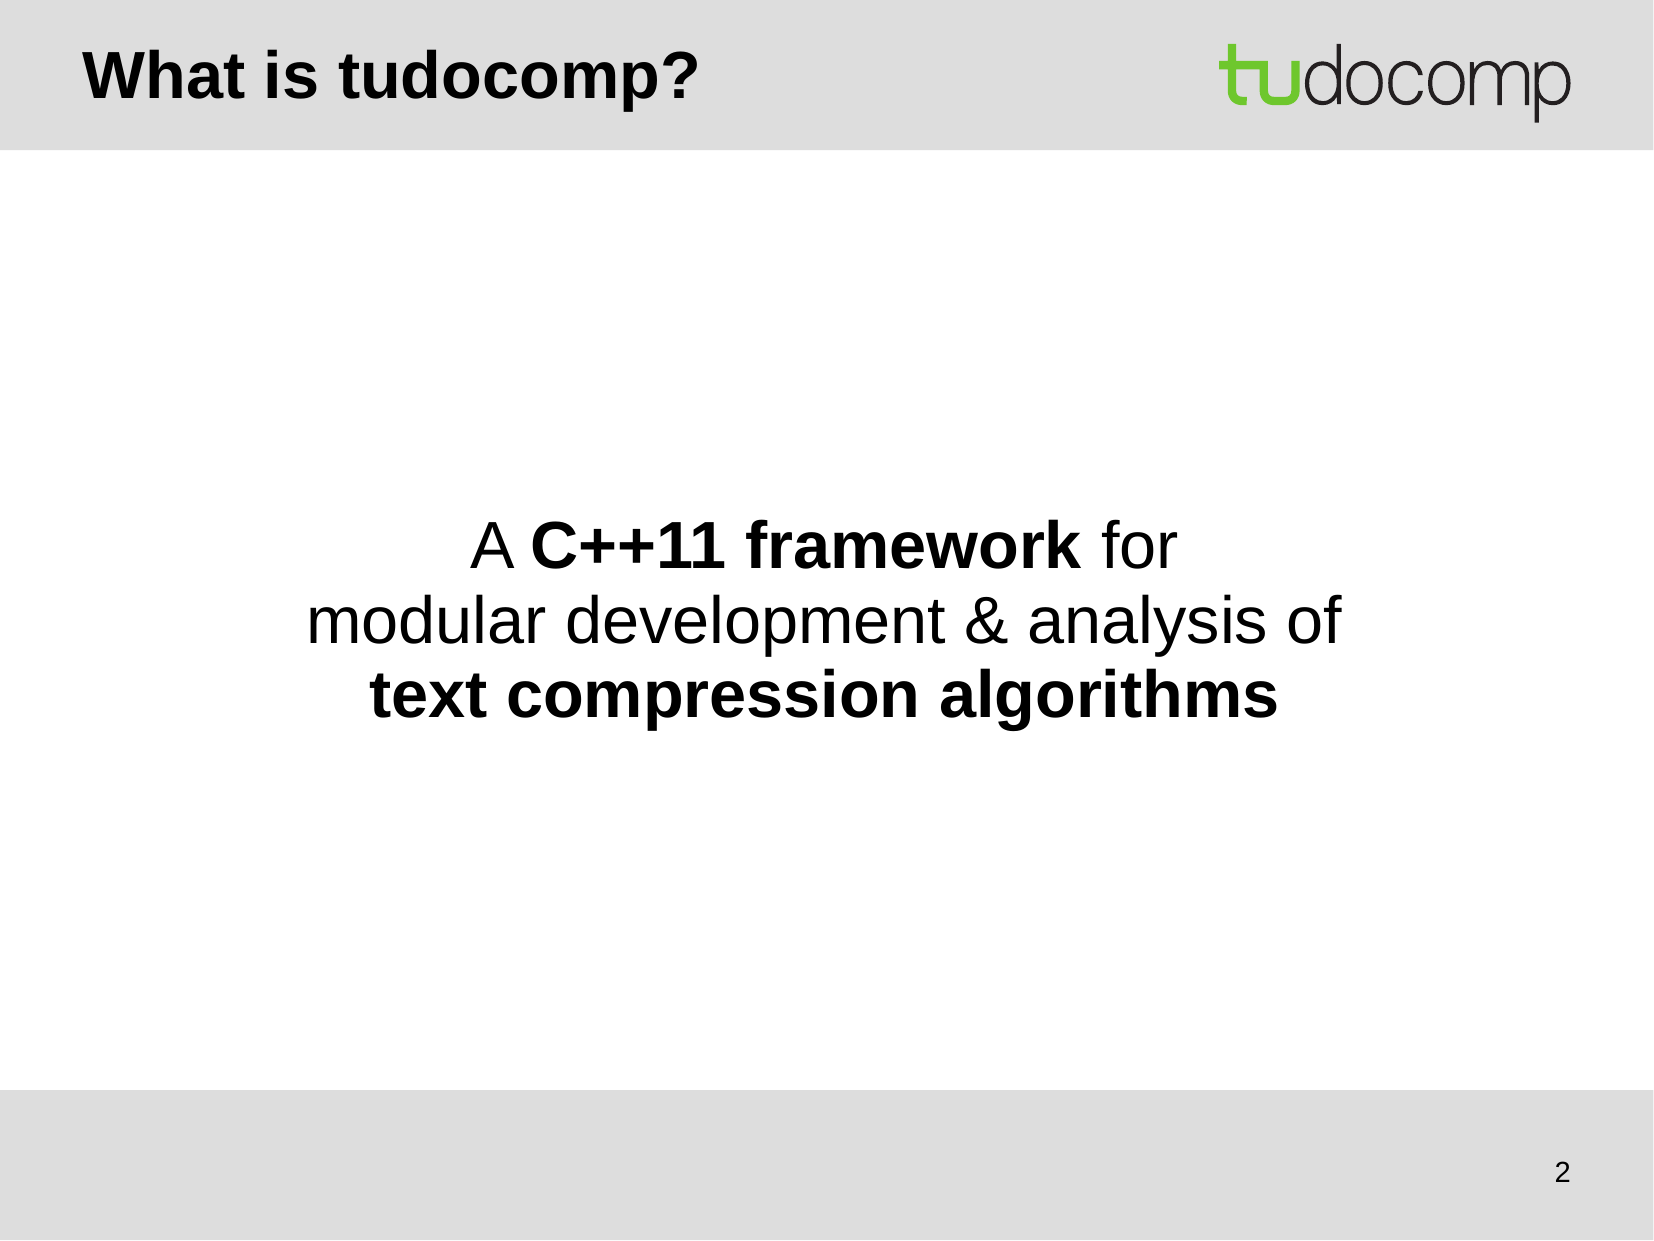

# What is tudocomp?
A C++11 framework for
modular development & analysis of
text compression algorithms
2